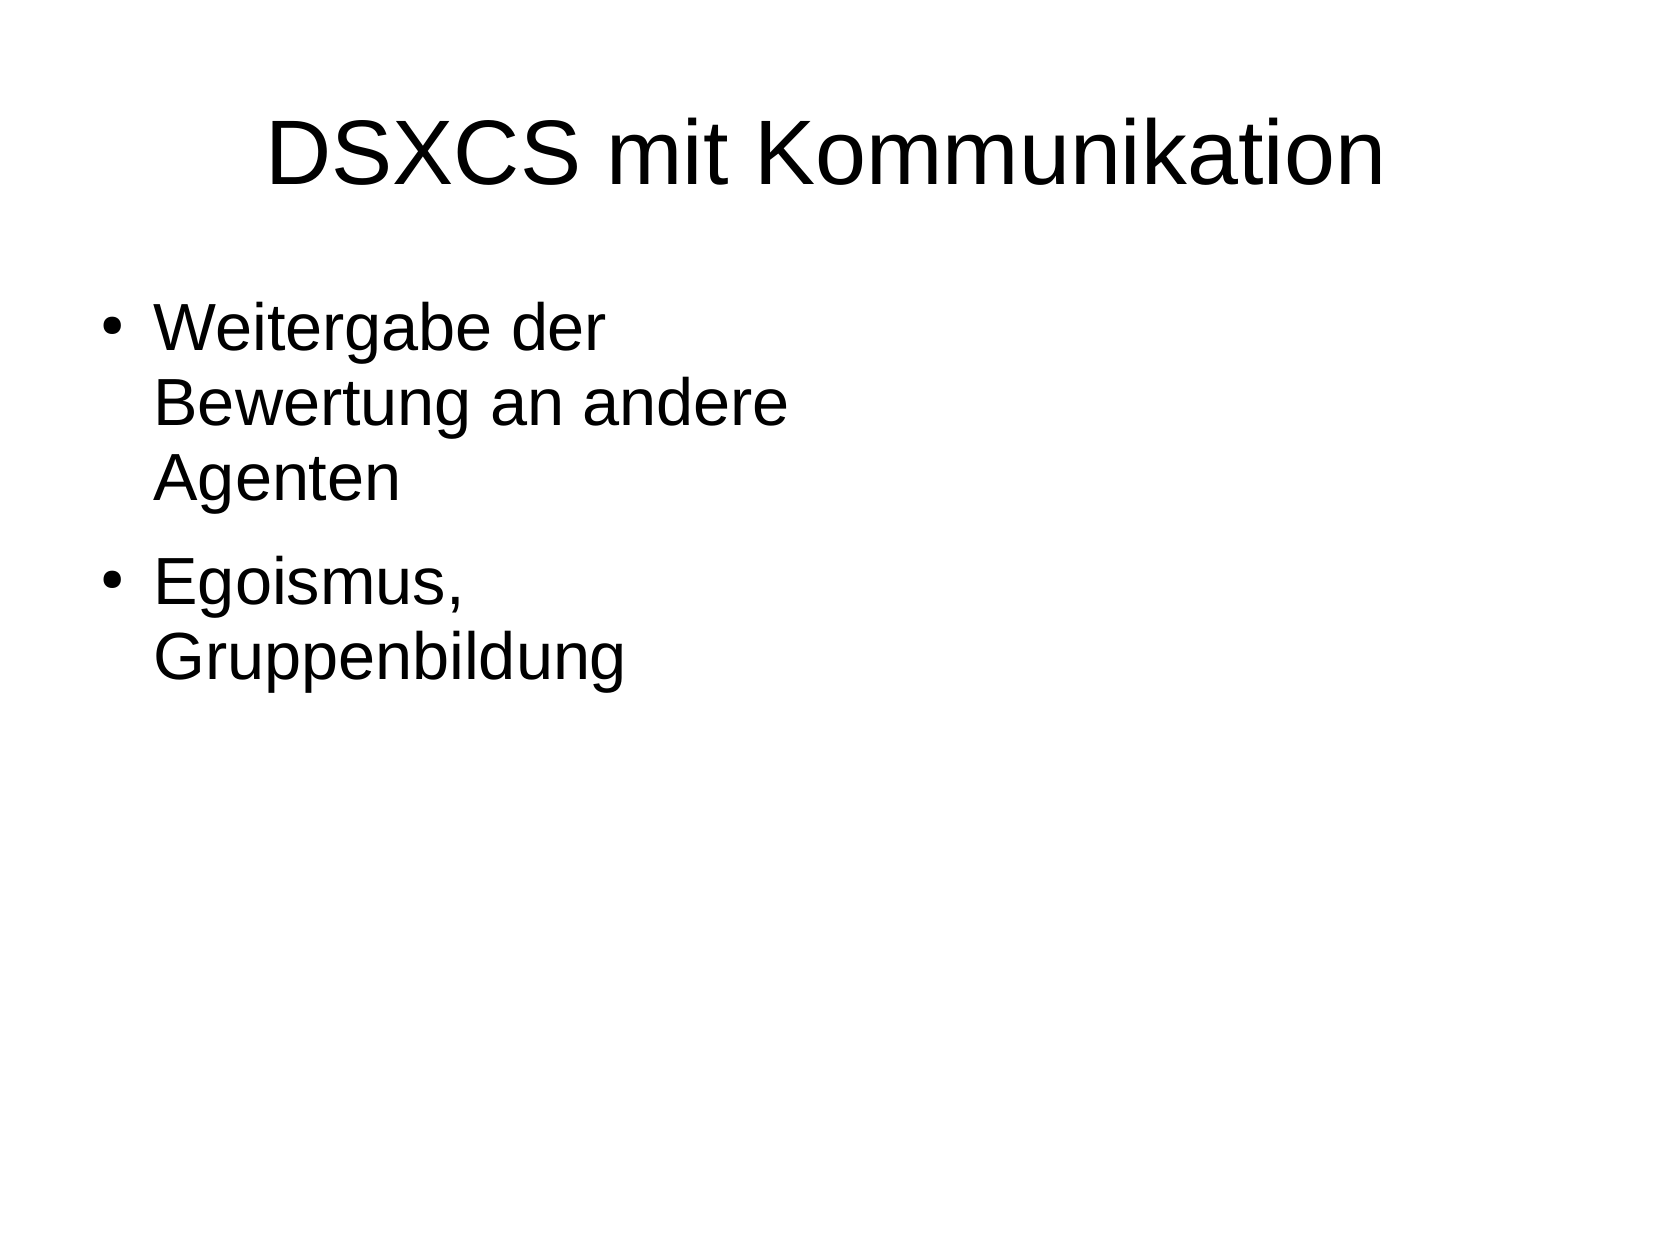

# DSXCS mit Kommunikation
Weitergabe der Bewertung an andere Agenten
Egoismus, Gruppenbildung